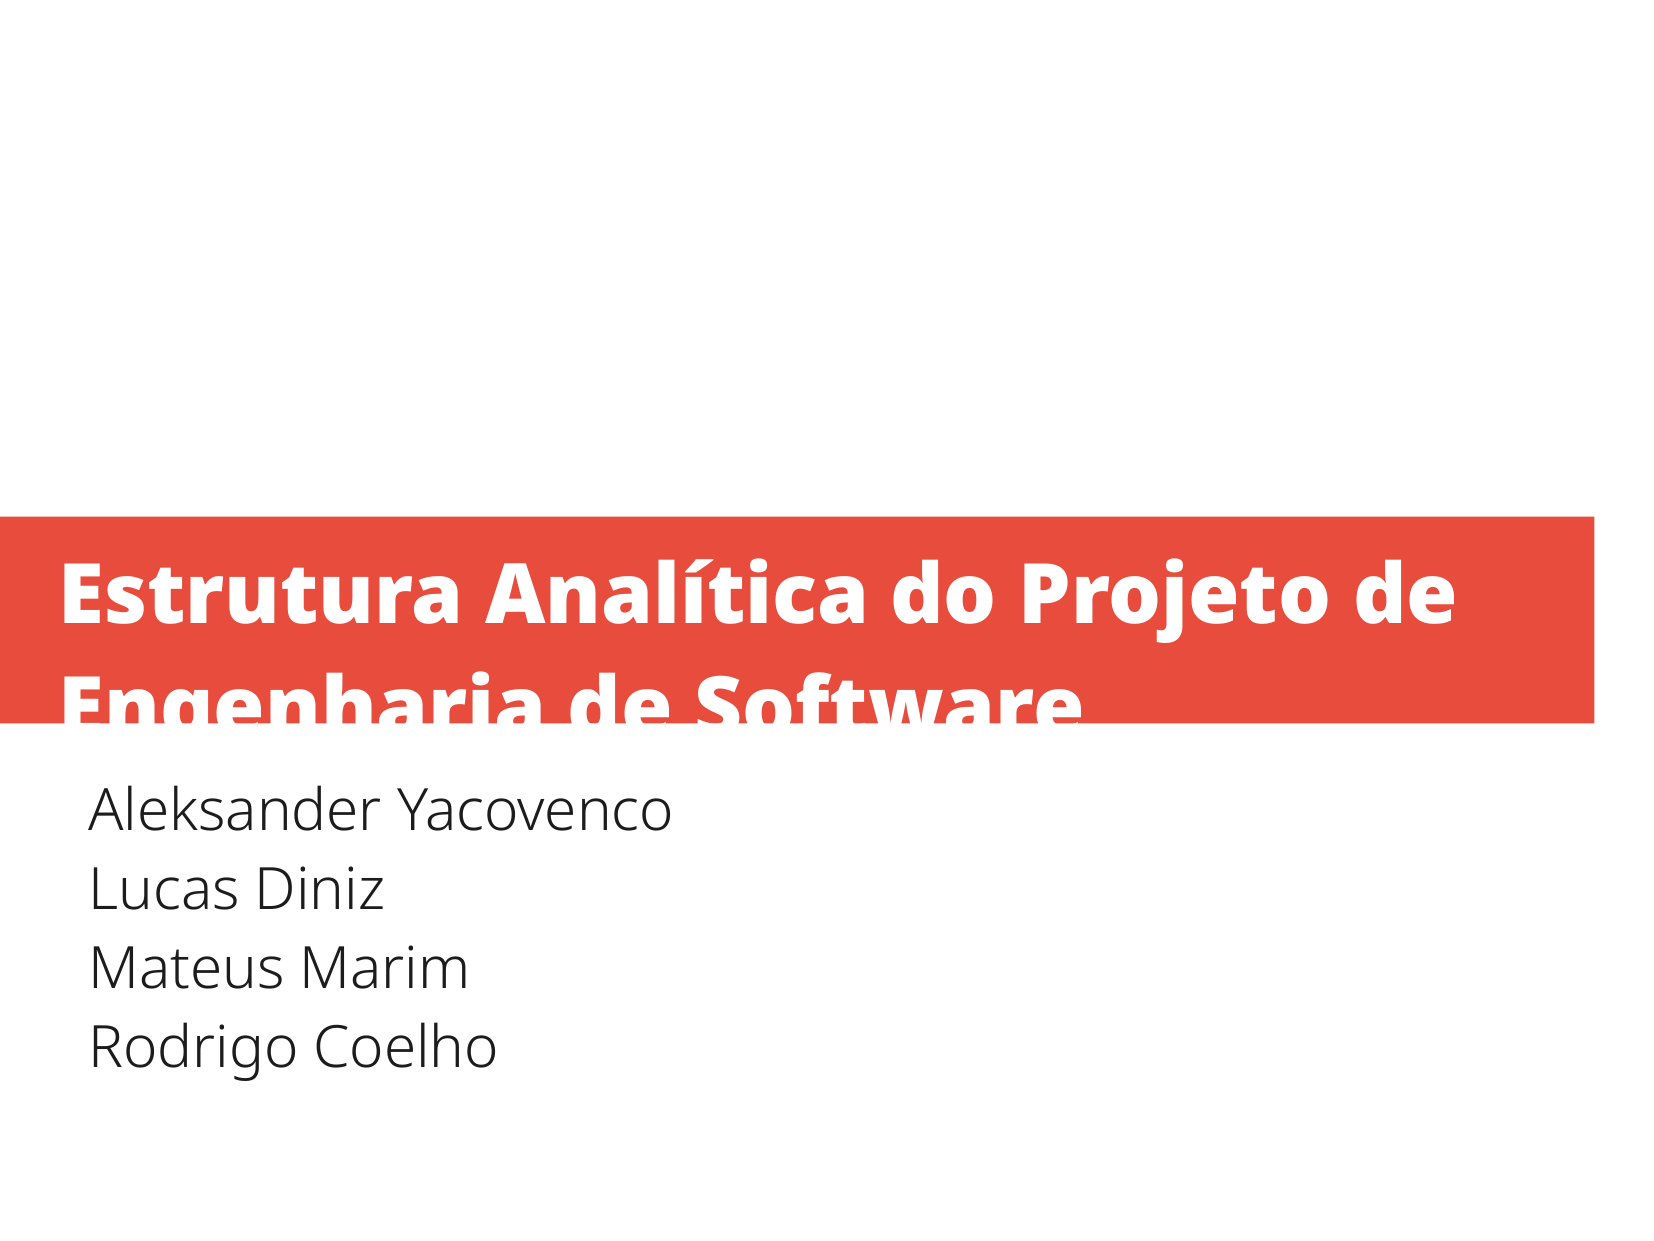

# Estrutura Analítica do Projeto de Engenharia de Software
Aleksander Yacovenco
Lucas Diniz
Mateus Marim
Rodrigo Coelho